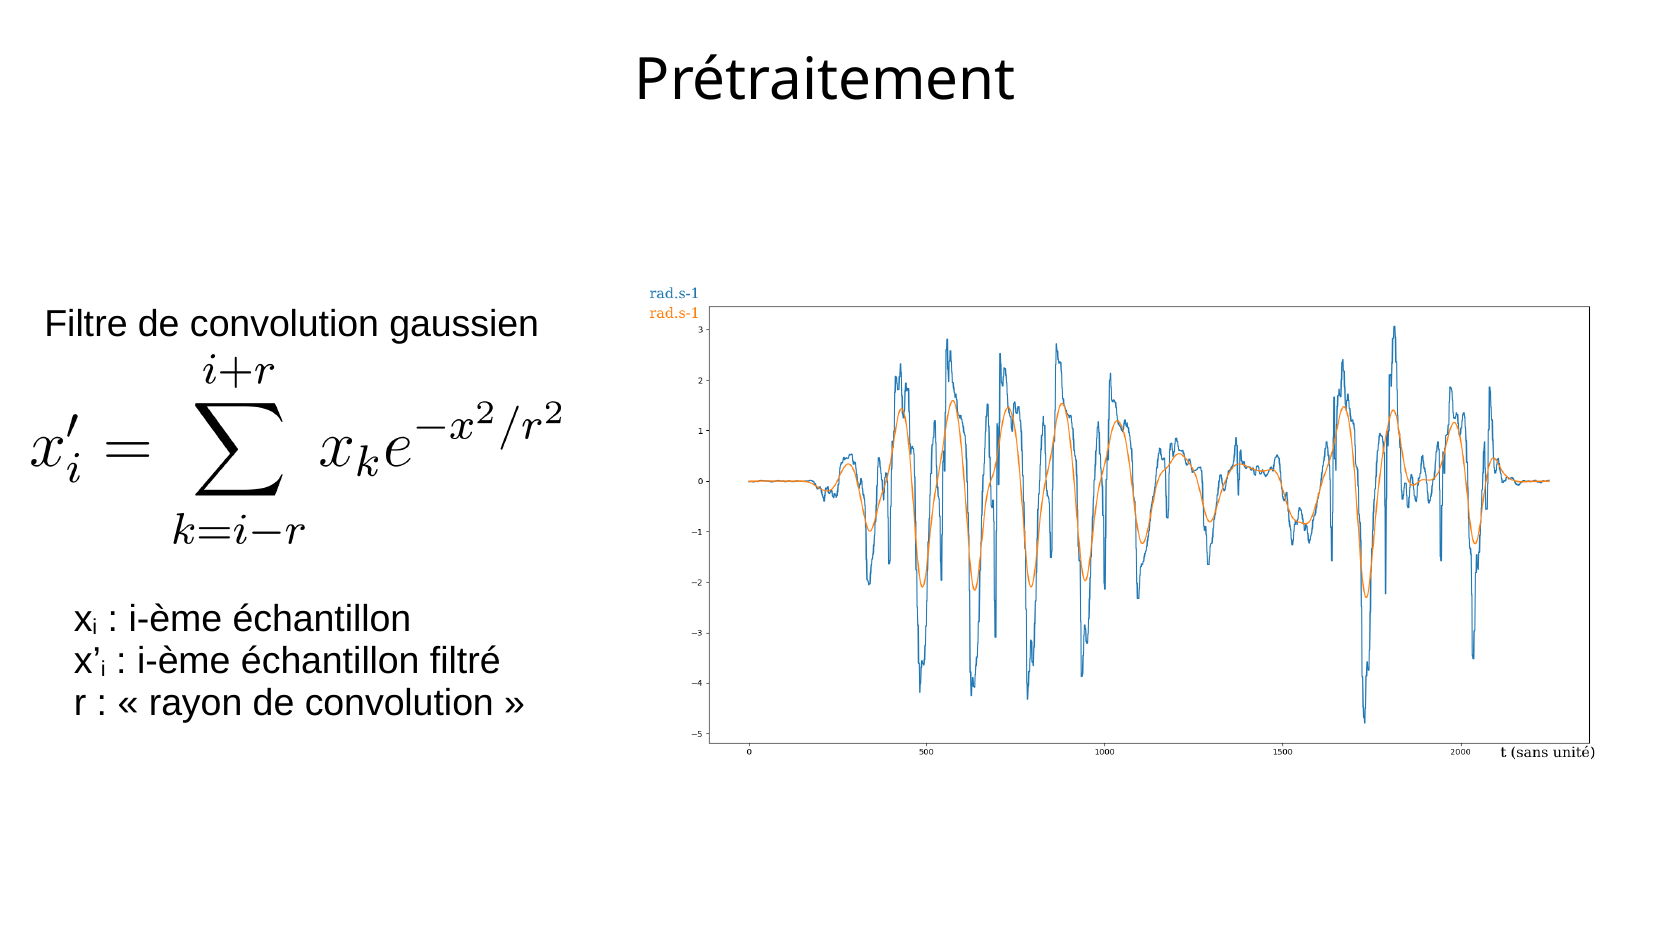

Prétraitement
Filtre de convolution gaussien
xi : i-ème échantillon
x’i : i-ème échantillon filtré
r : « rayon de convolution »